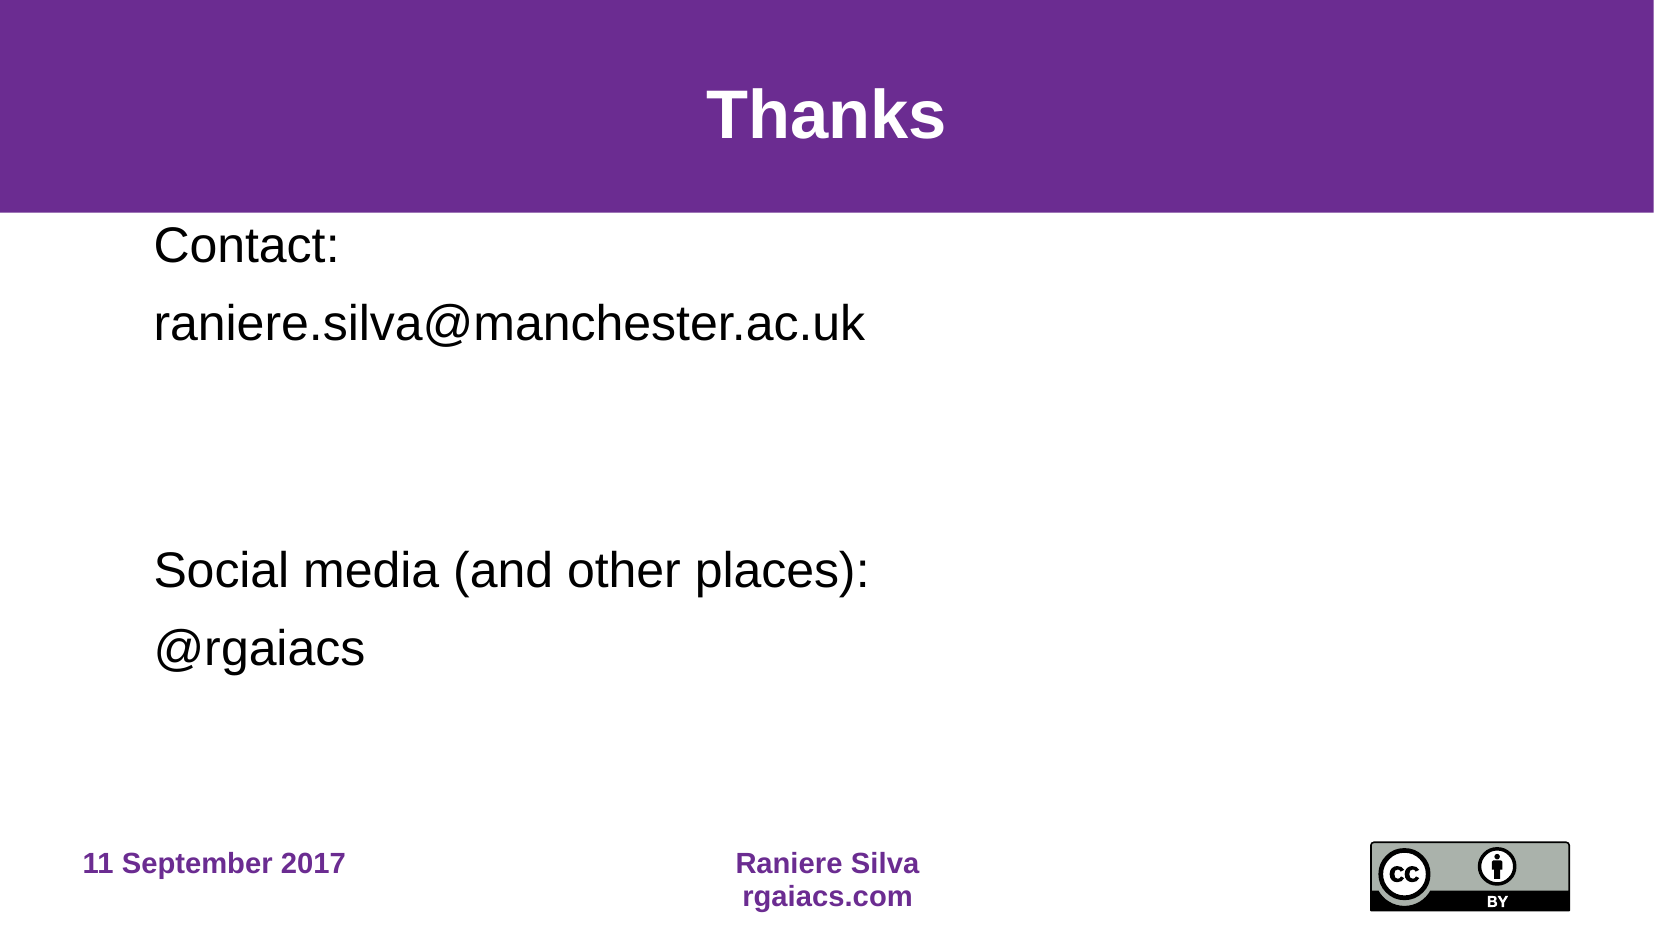

# Thanks
Contact:
raniere.silva@manchester.ac.uk
Social media (and other places):
@rgaiacs